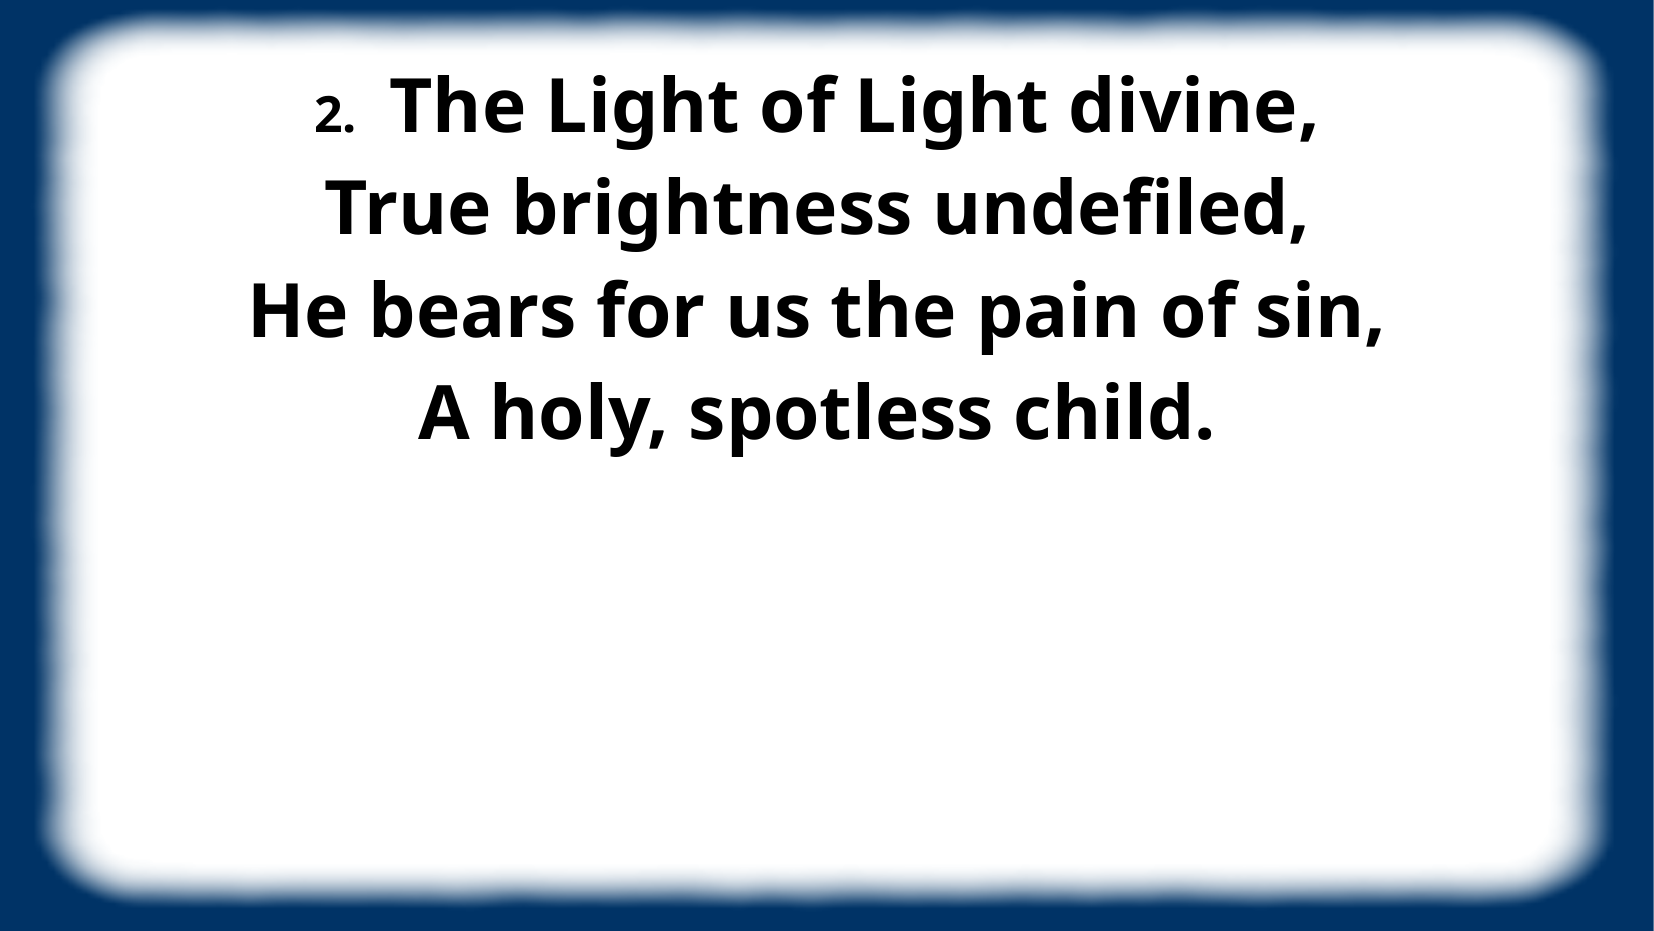

2.	The Light of Light divine,
True brightness undefiled,
He bears for us the pain of sin,
A holy, spotless child.